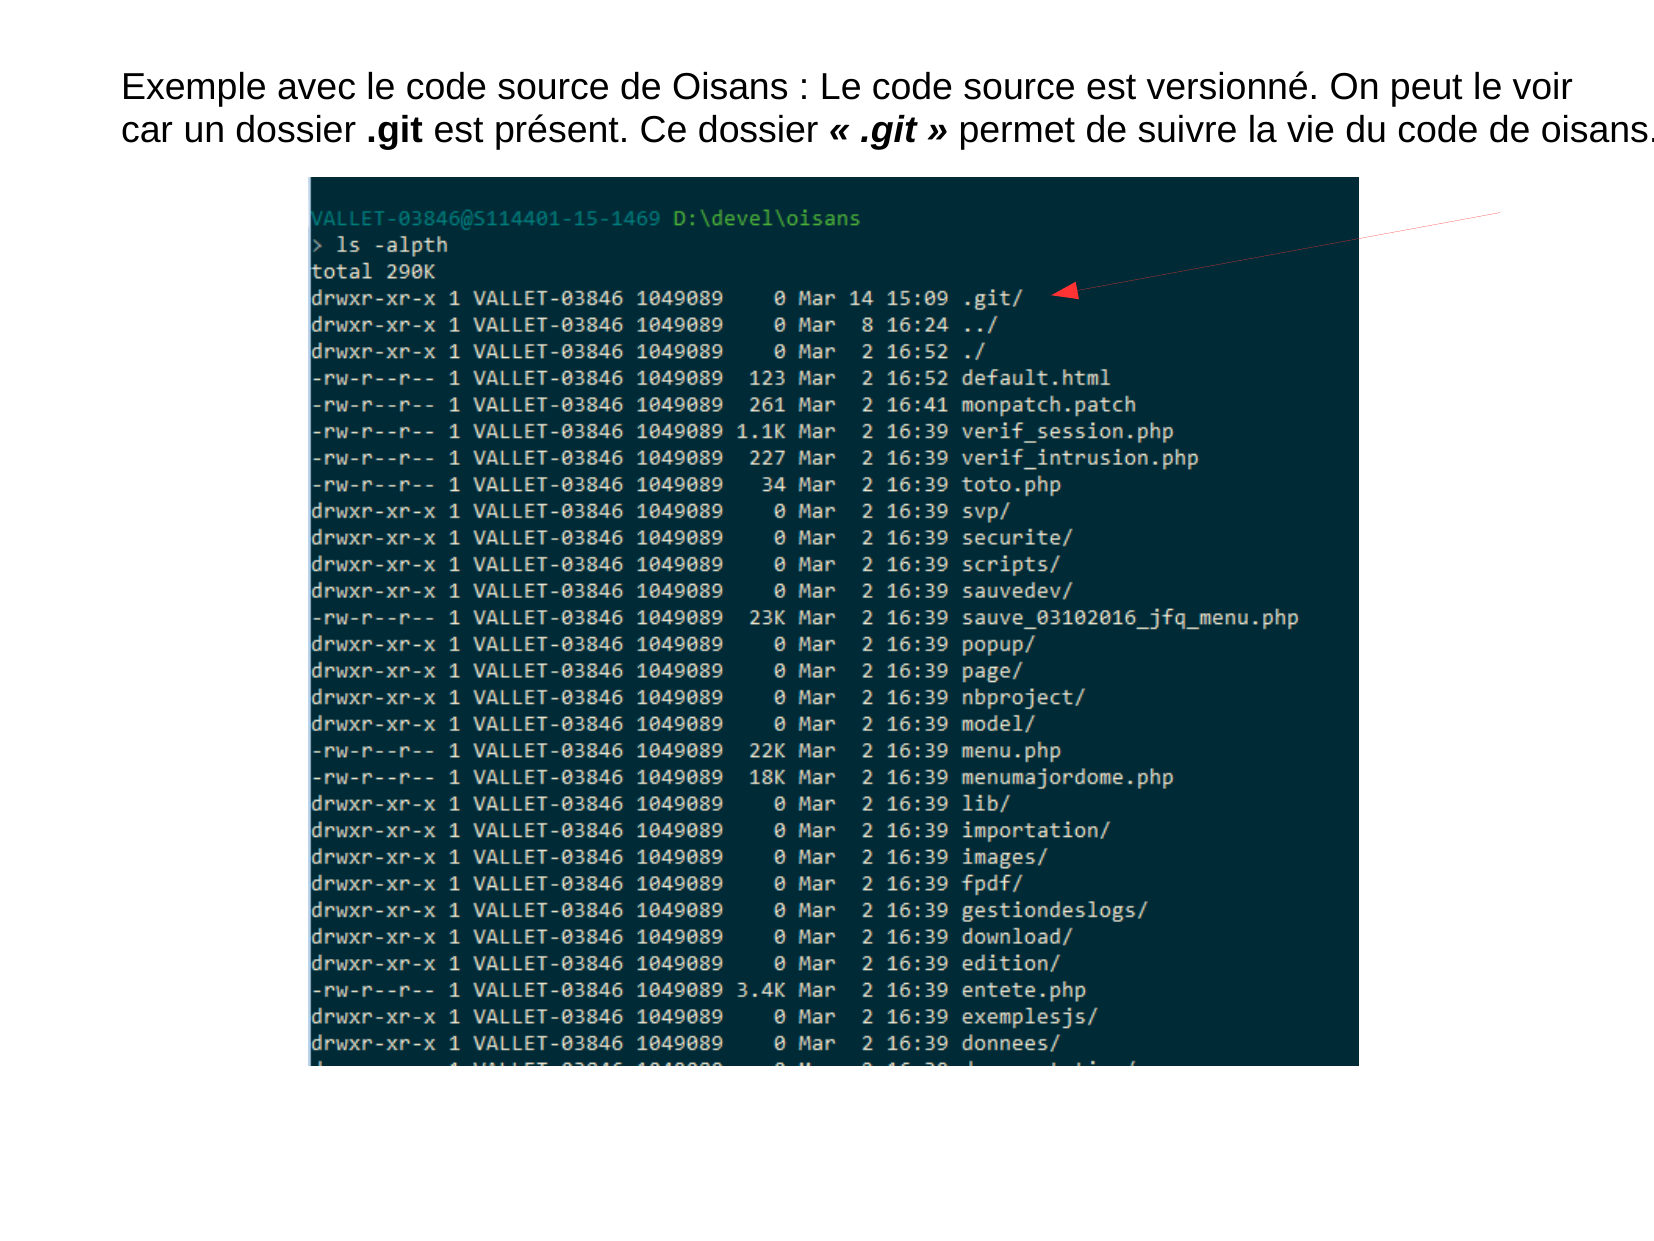

Exemple avec le code source de Oisans : Le code source est versionné. On peut le voir
car un dossier .git est présent. Ce dossier « .git » permet de suivre la vie du code de oisans.